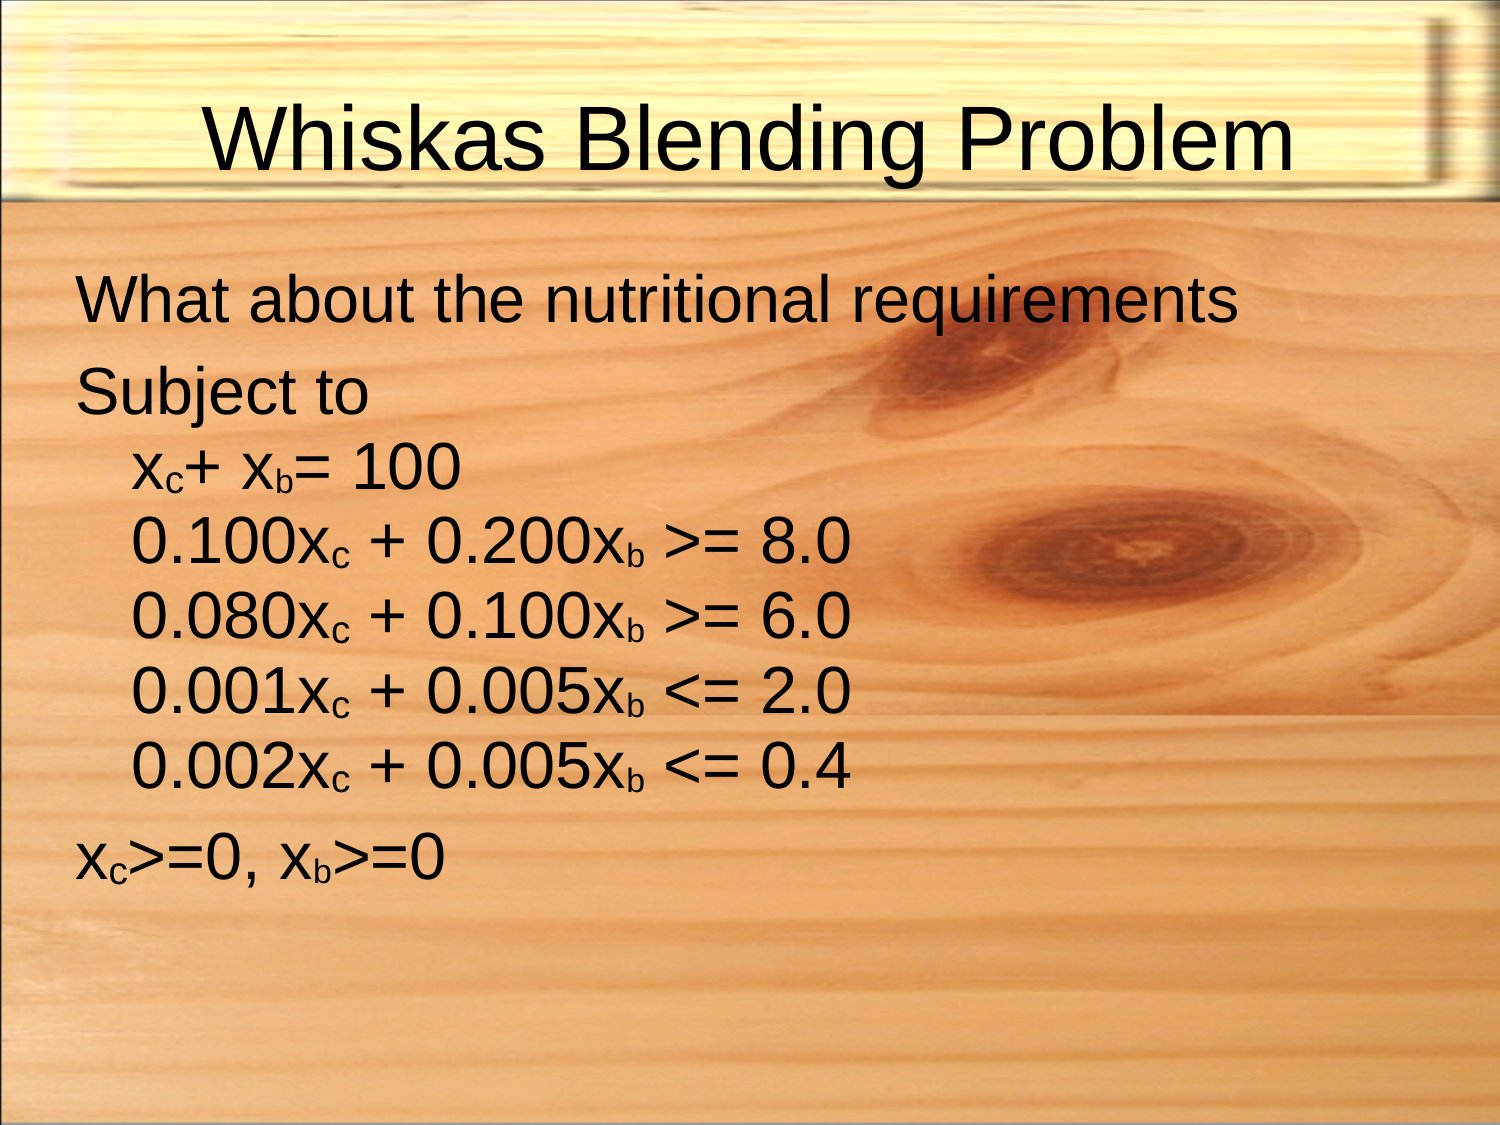

# Whiskas Blending Problem
What about the nutritional requirements
Subject to
xc+ xb= 100
0.100xc + 0.200xb >= 8.0
0.080xc + 0.100xb >= 6.0
0.001xc + 0.005xb <= 2.0
0.002xc + 0.005xb <= 0.4
xc>=0, xb>=0